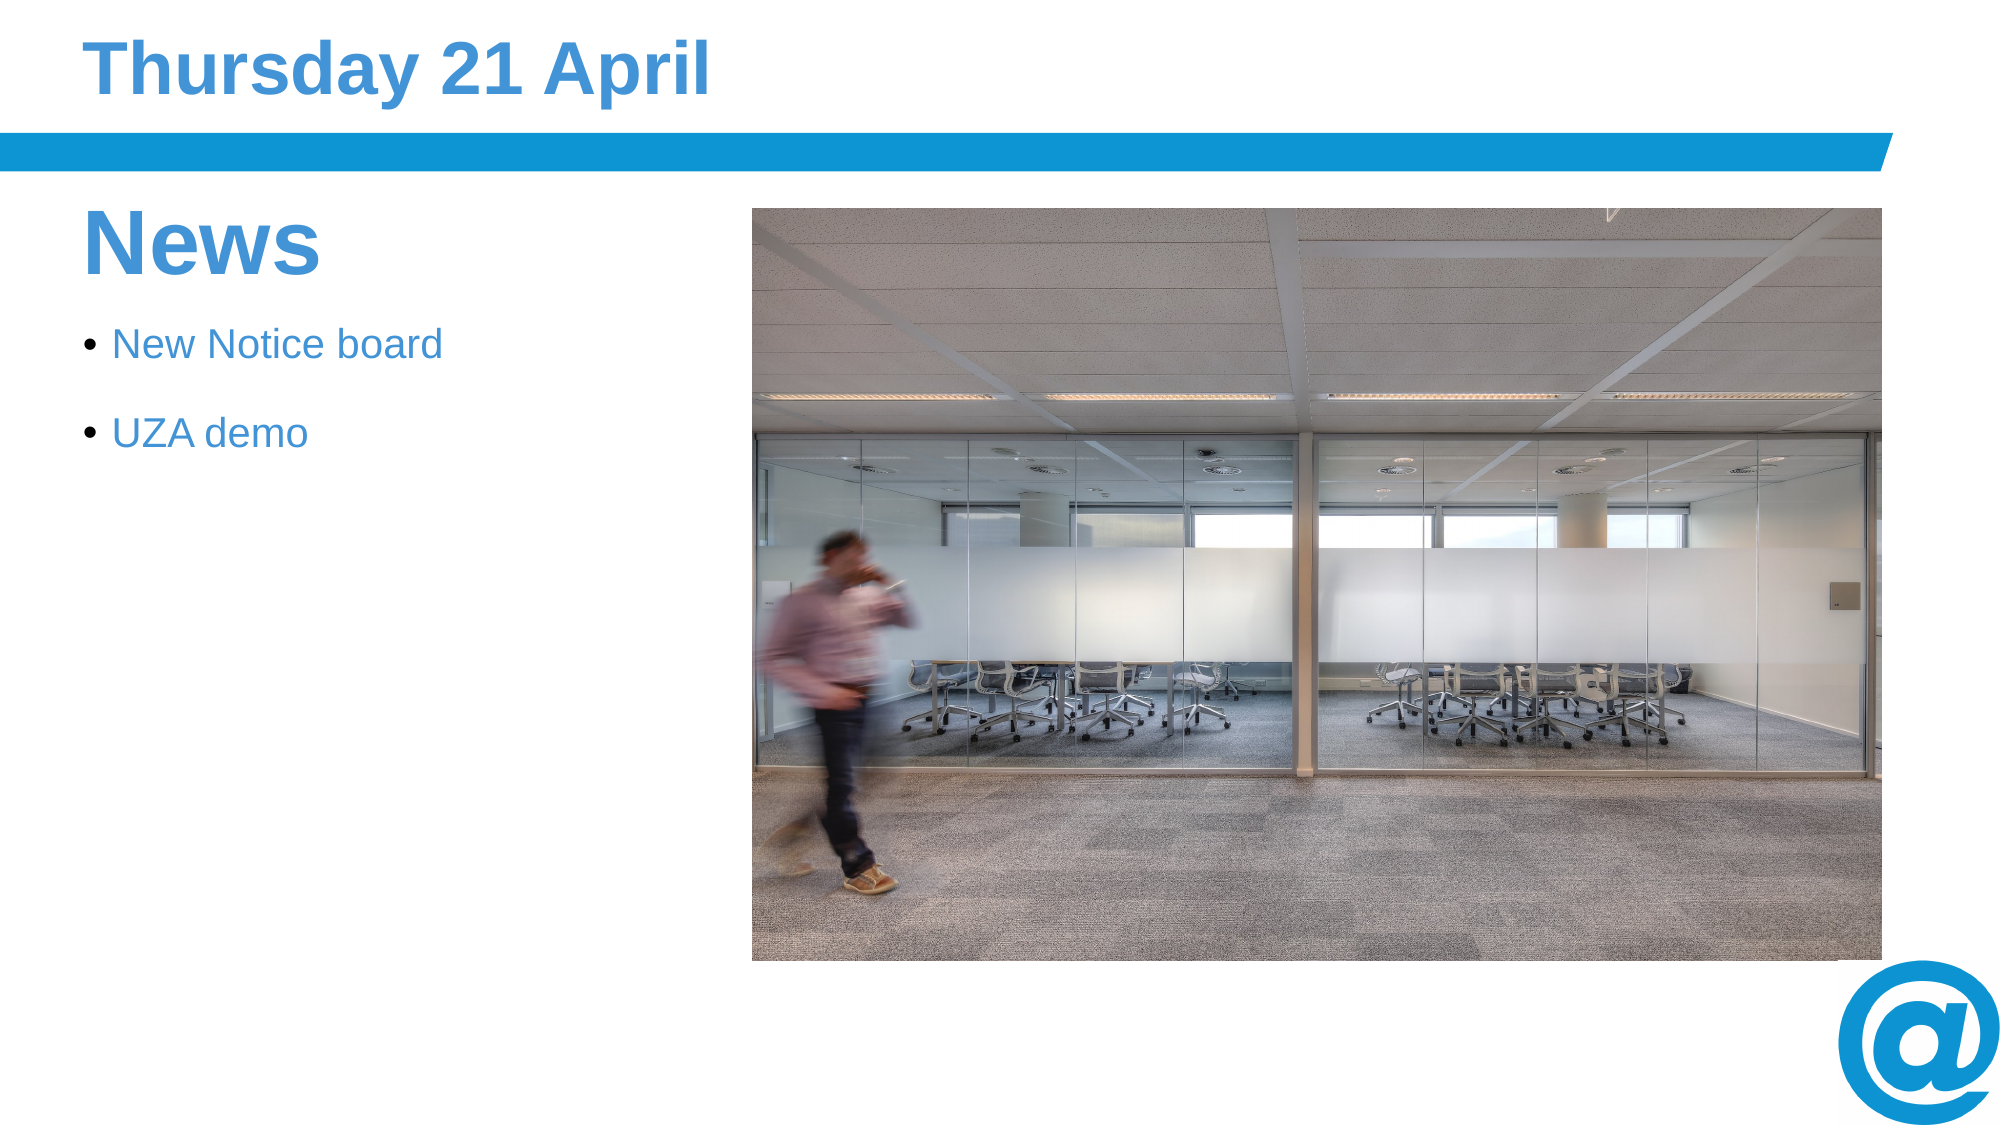

# Thursday 21 April
News
New Notice board
UZA demo